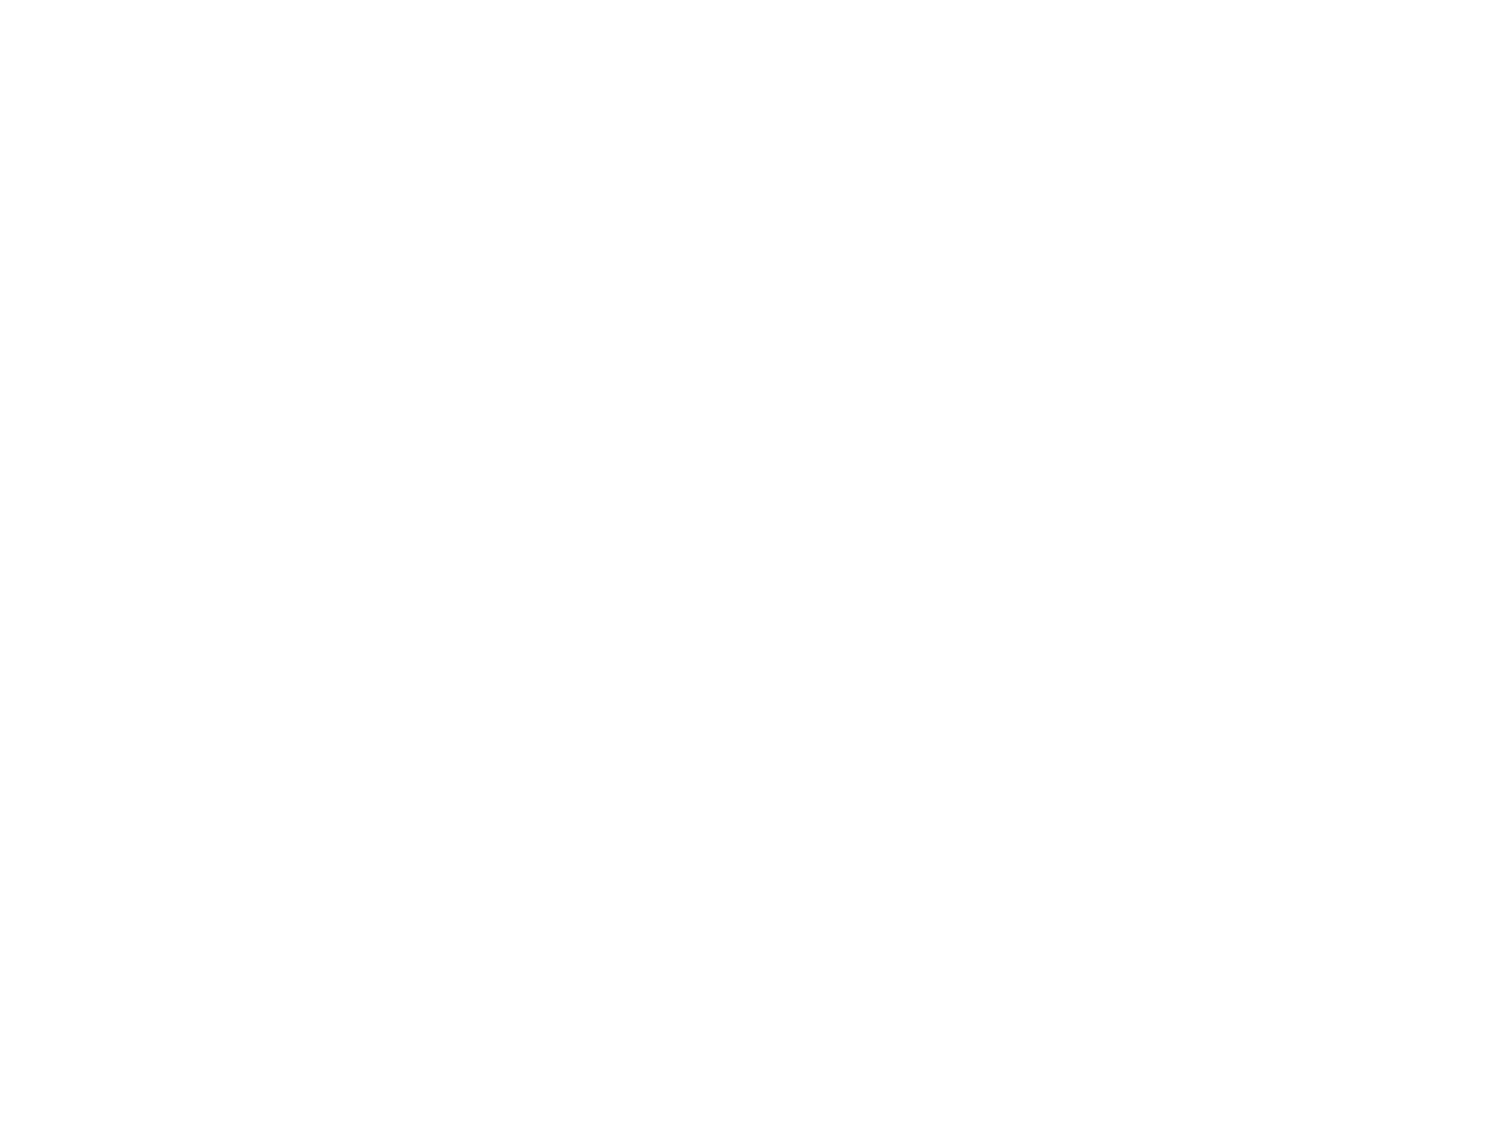

Experimental Statistics 2
# Live Session 2